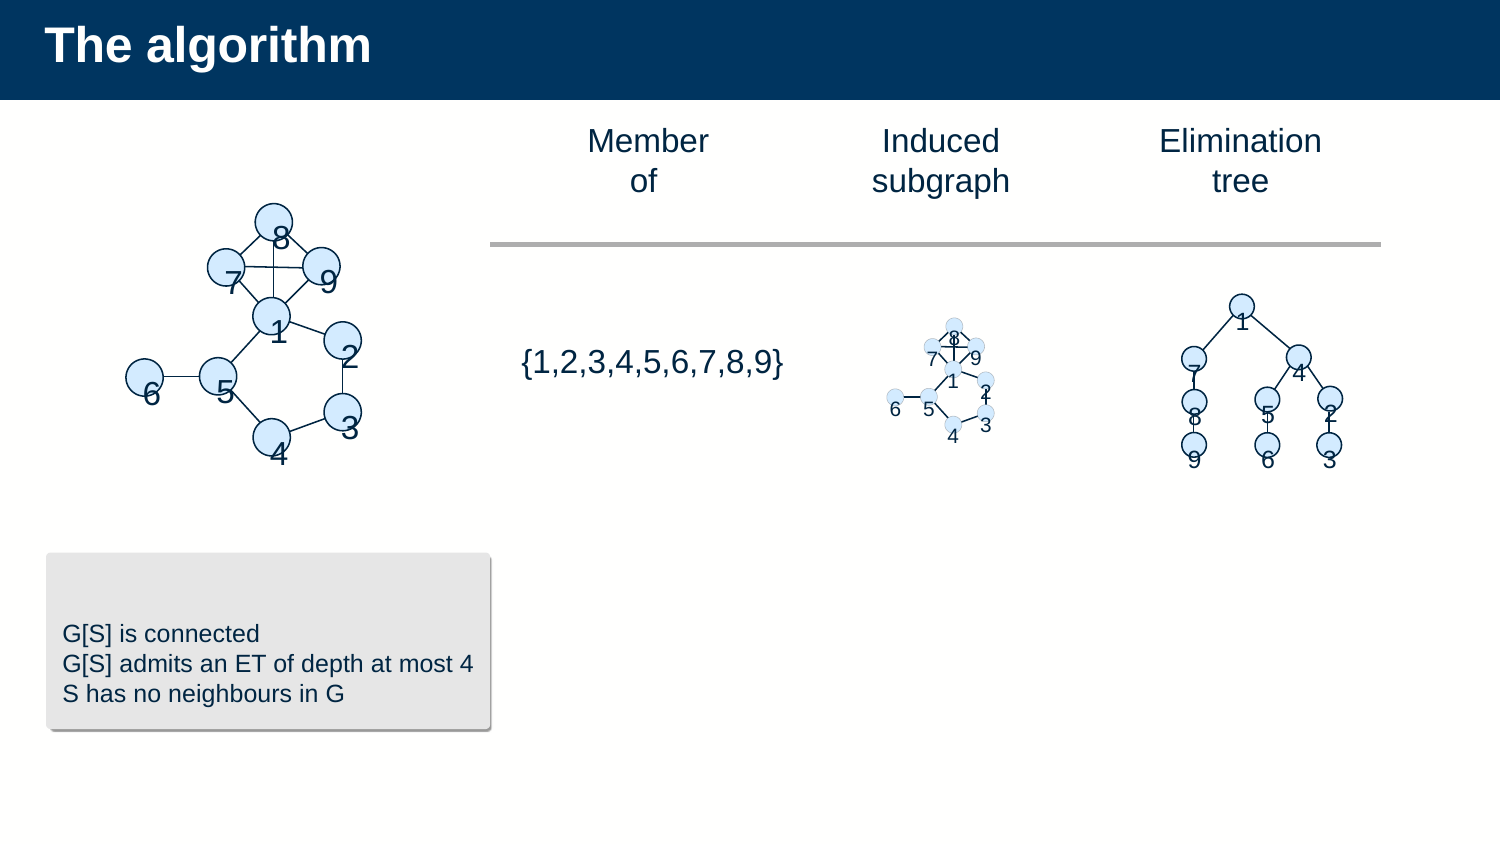

# The algorithm
Member of
Induced subgraph
Elimination tree
8
9
7
1
2
5
6
3
4
1
8
9
7
1
2
5
6
3
4
{1,2,3,4,5,6,7,8,9}
4
7
2
5
8
9
6
3
G[S] is connected
G[S] admits an ET of depth at most 4
S has no neighbours in G